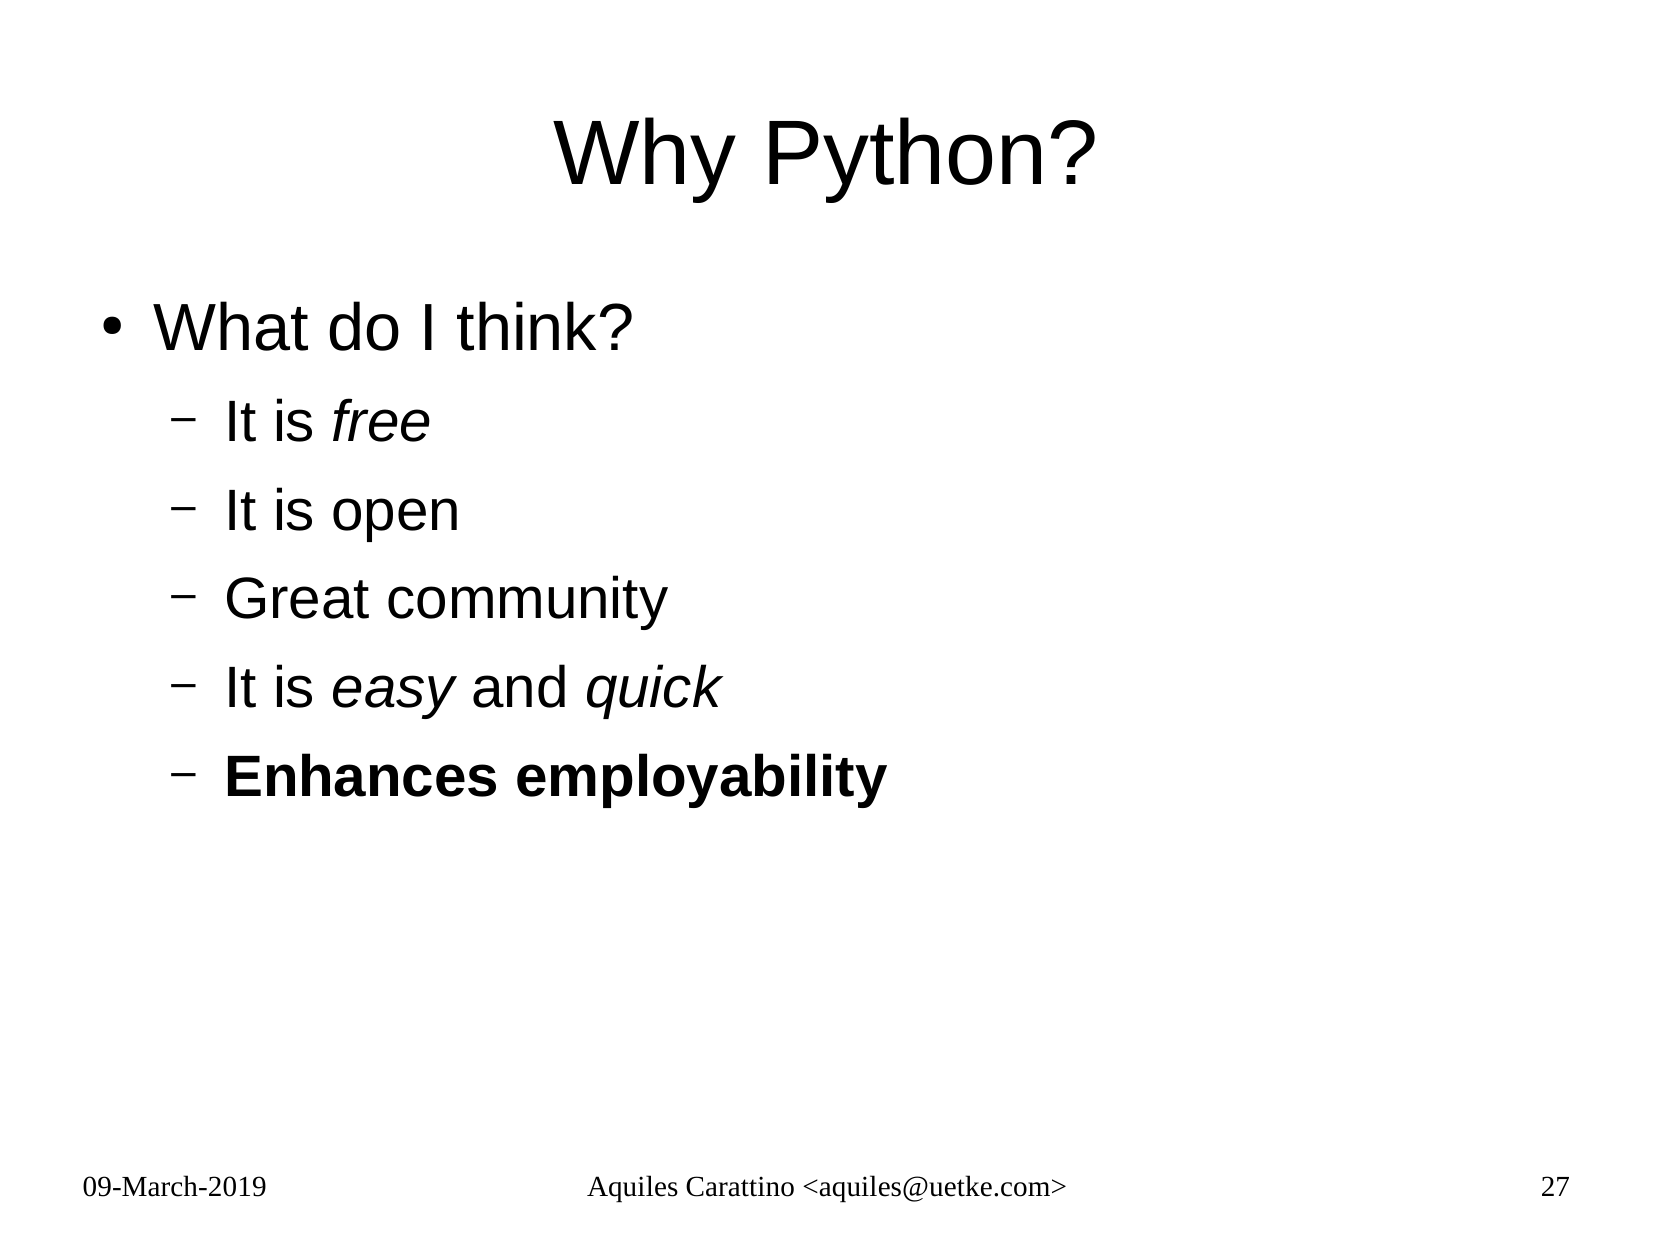

# Why Python?
What do I think?
It is free
It is open
Great community
It is easy and quick
Enhances employability
09-March-2019
Aquiles Carattino <aquiles@uetke.com>
27